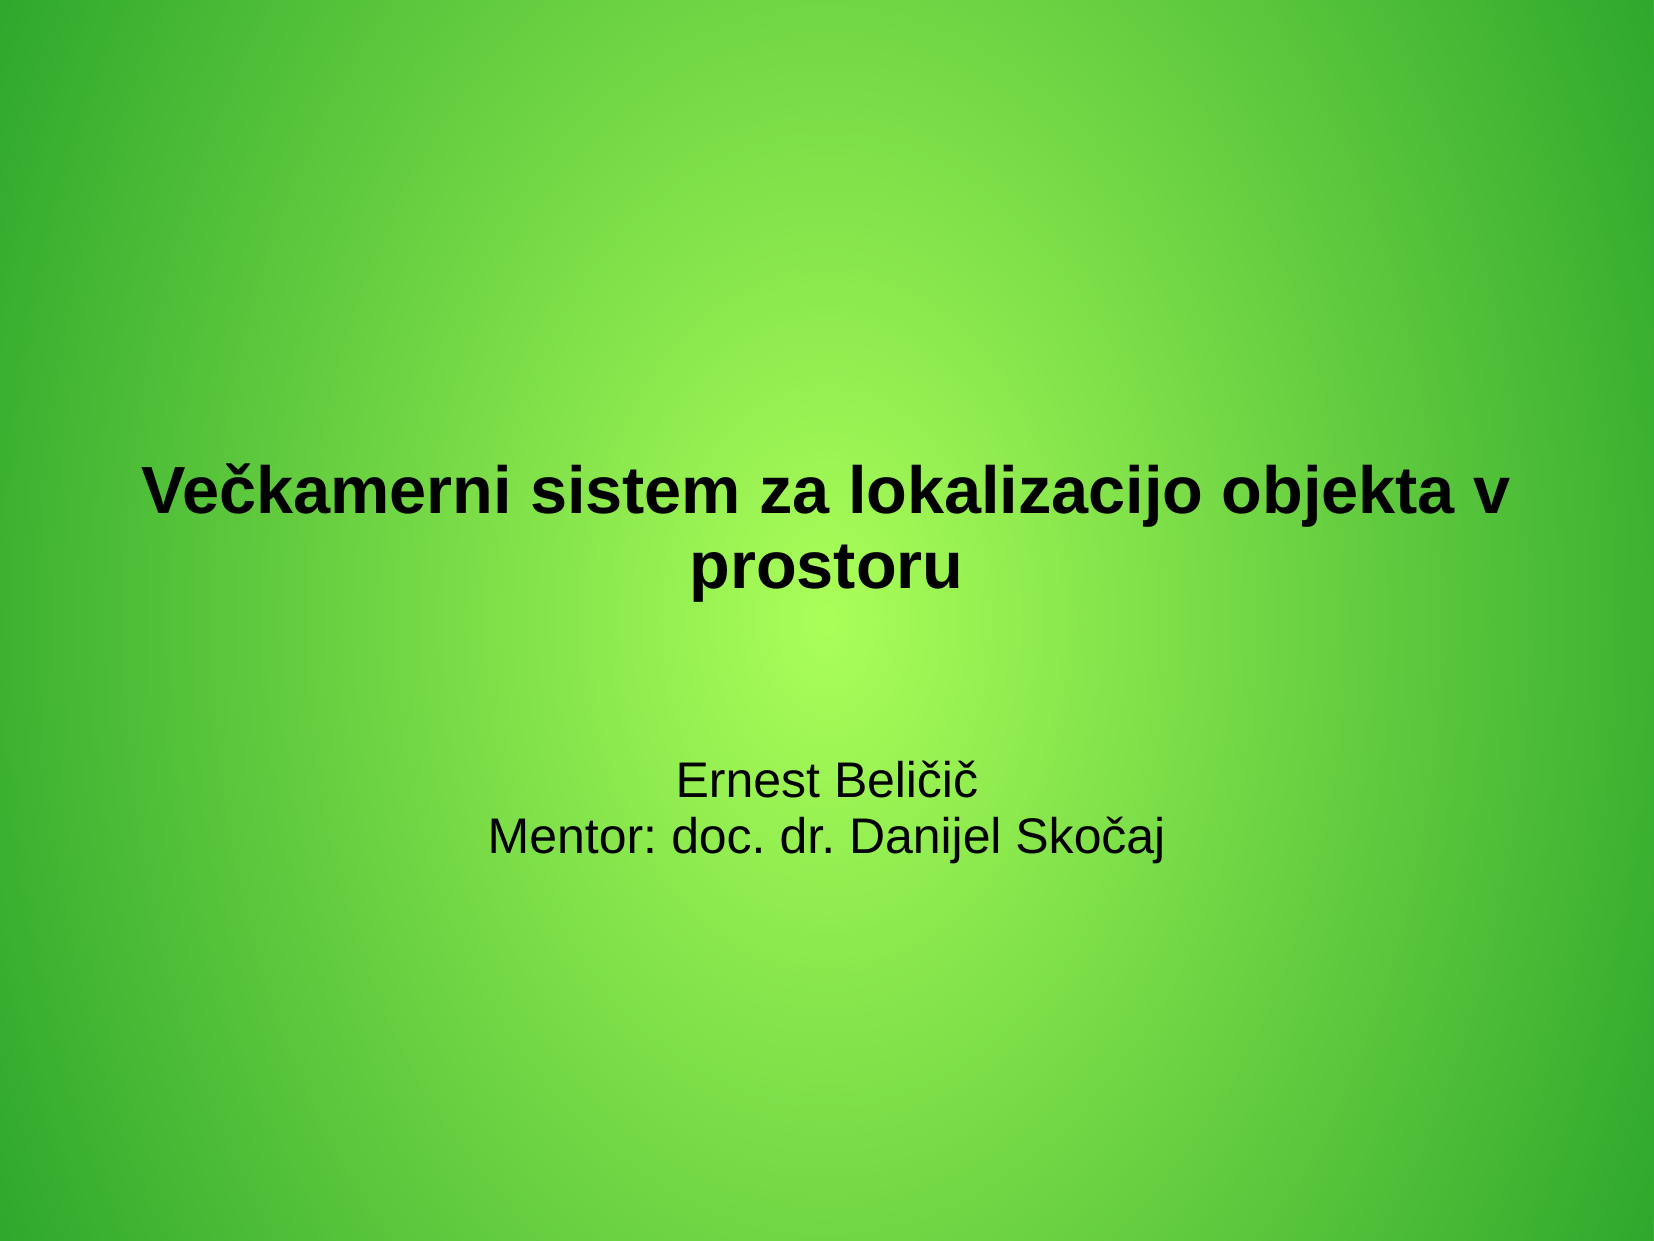

#
Večkamerni sistem za lokalizacijo objekta v prostoru
Ernest Beličič
Mentor: doc. dr. Danijel Skočaj